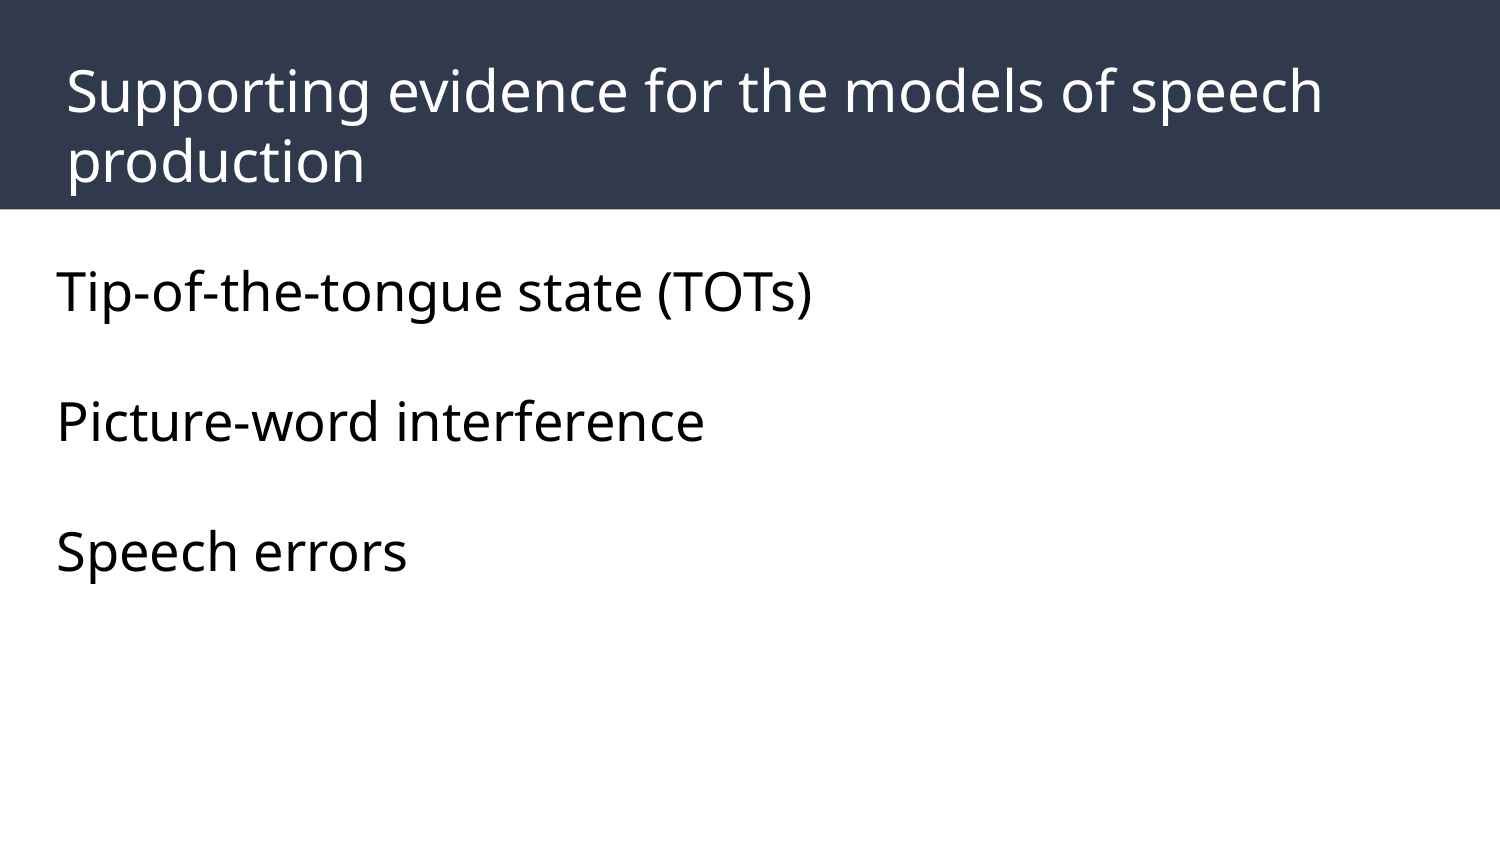

# Supporting evidence for the models of speech production
Tip-of-the-tongue state (TOTs)
Picture-word interference
Speech errors